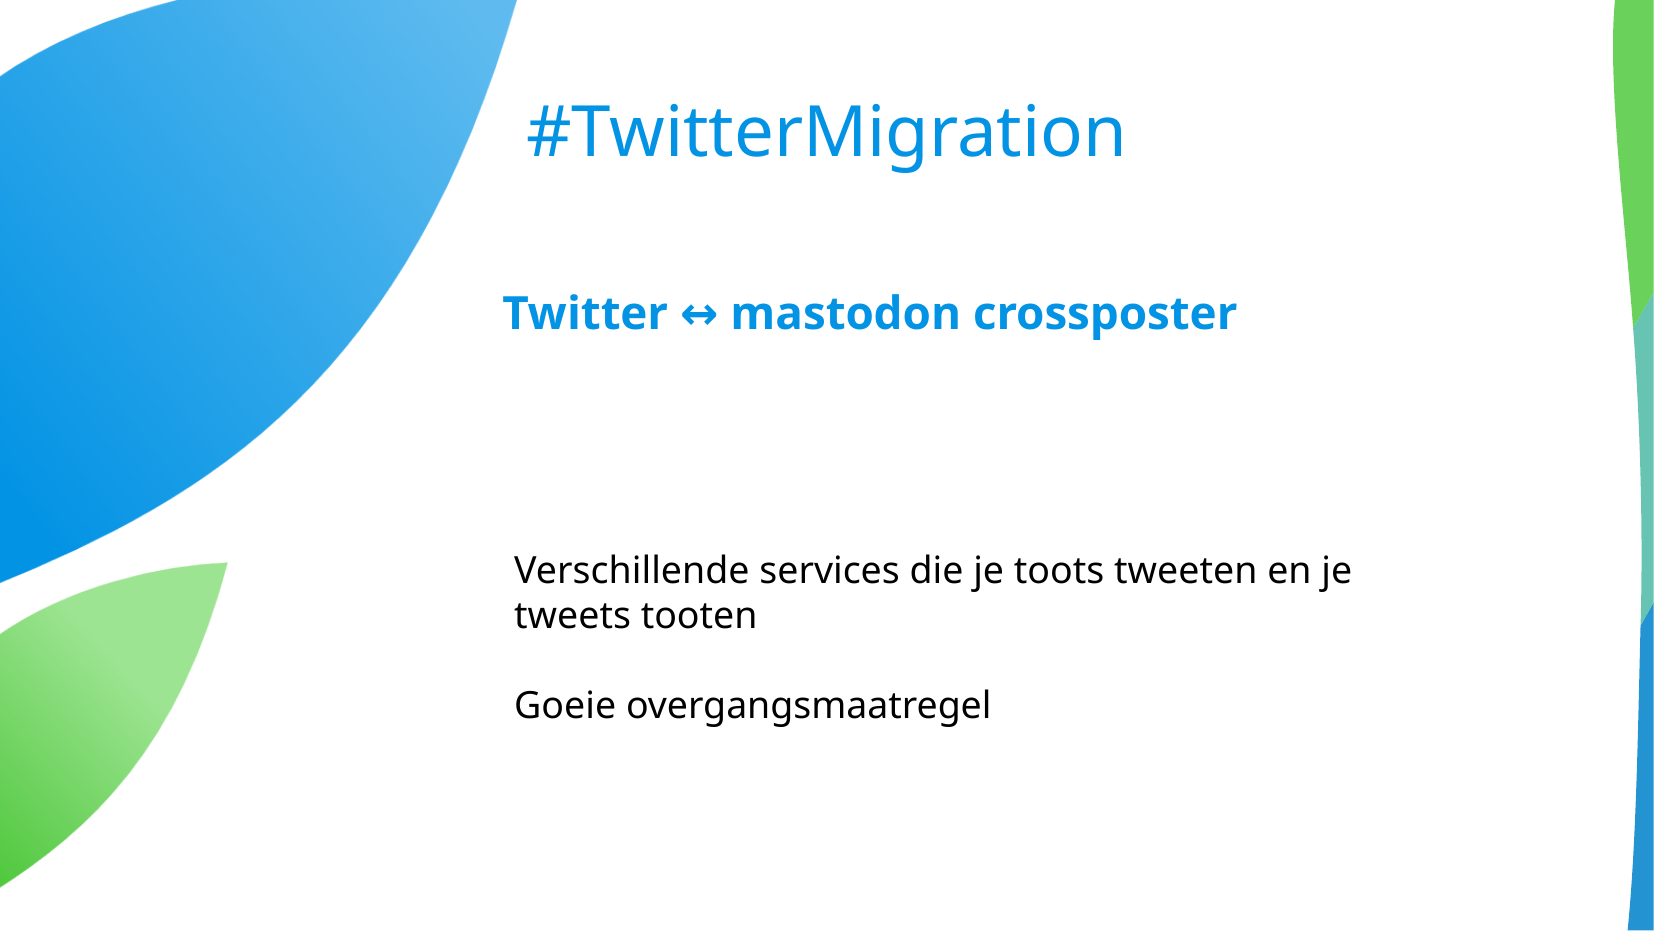

#TwitterMigration
Twitter ↔ mastodon crossposter
Verschillende services die je toots tweeten en je tweets tooten
Goeie overgangsmaatregel